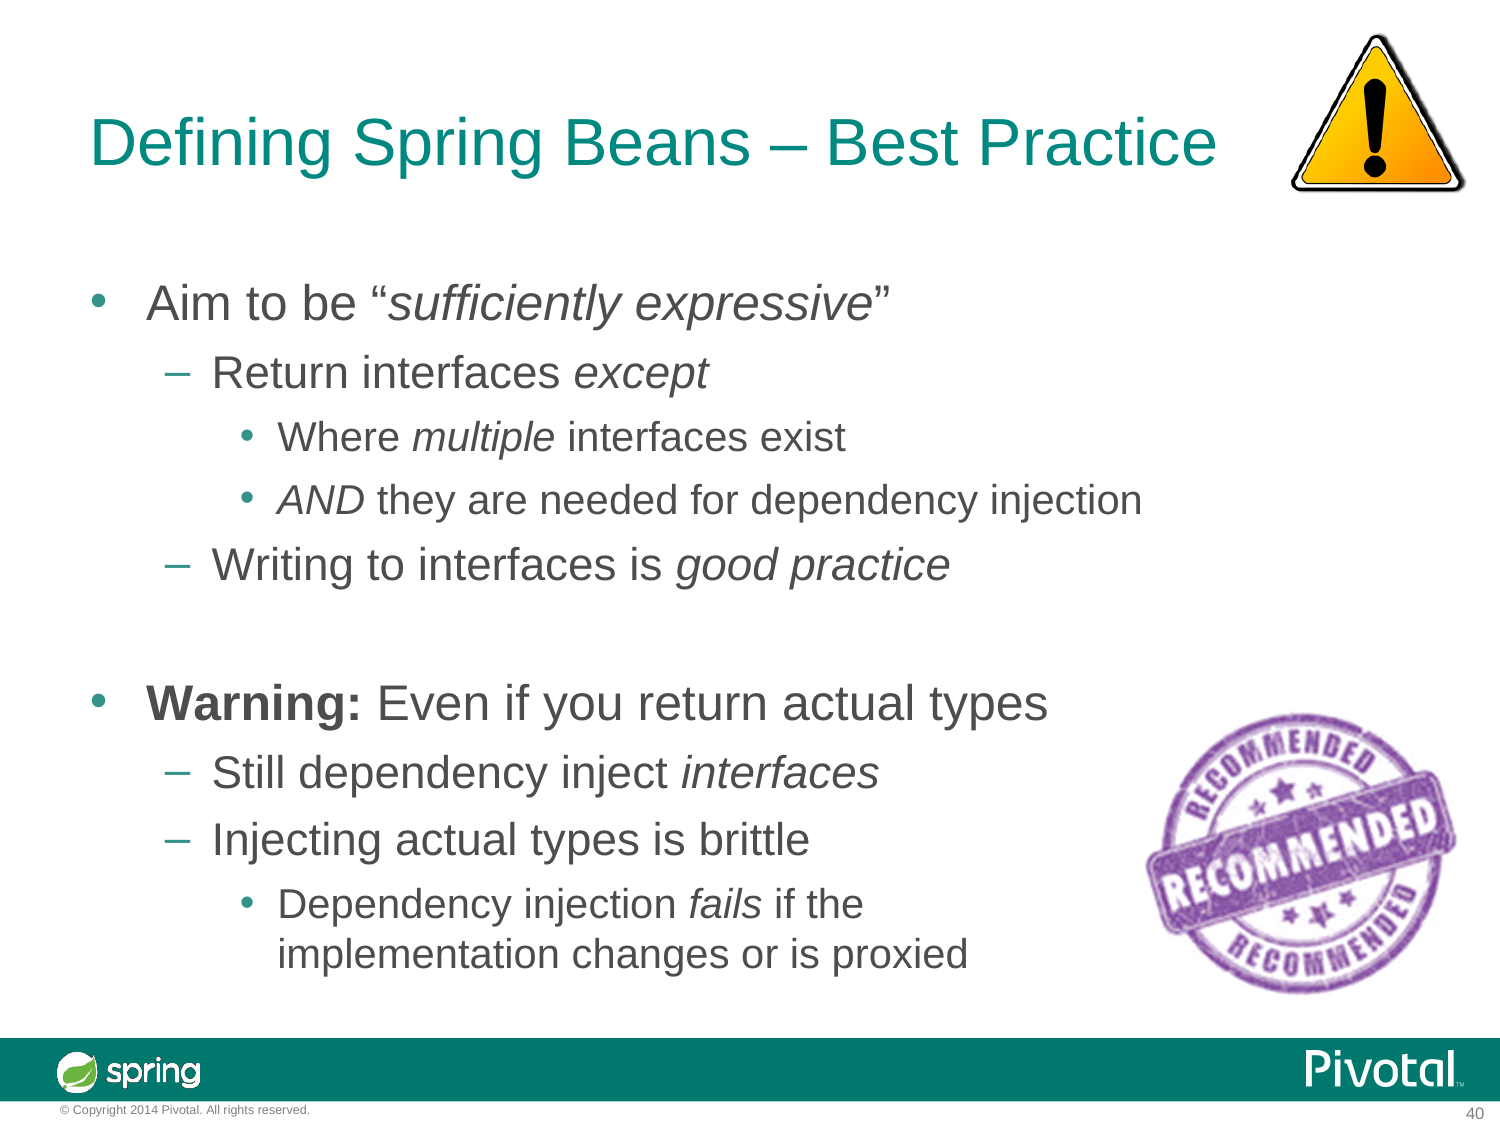

# Defining Spring Beans – Best Practice
Aim to be “sufficiently expressive”
Return interfaces except
Where multiple interfaces exist
AND they are needed for dependency injection
Writing to interfaces is good practice
Warning: Even if you return actual types
Still dependency inject interfaces
Injecting actual types is brittle
Dependency injection fails if the
implementation changes or is proxied